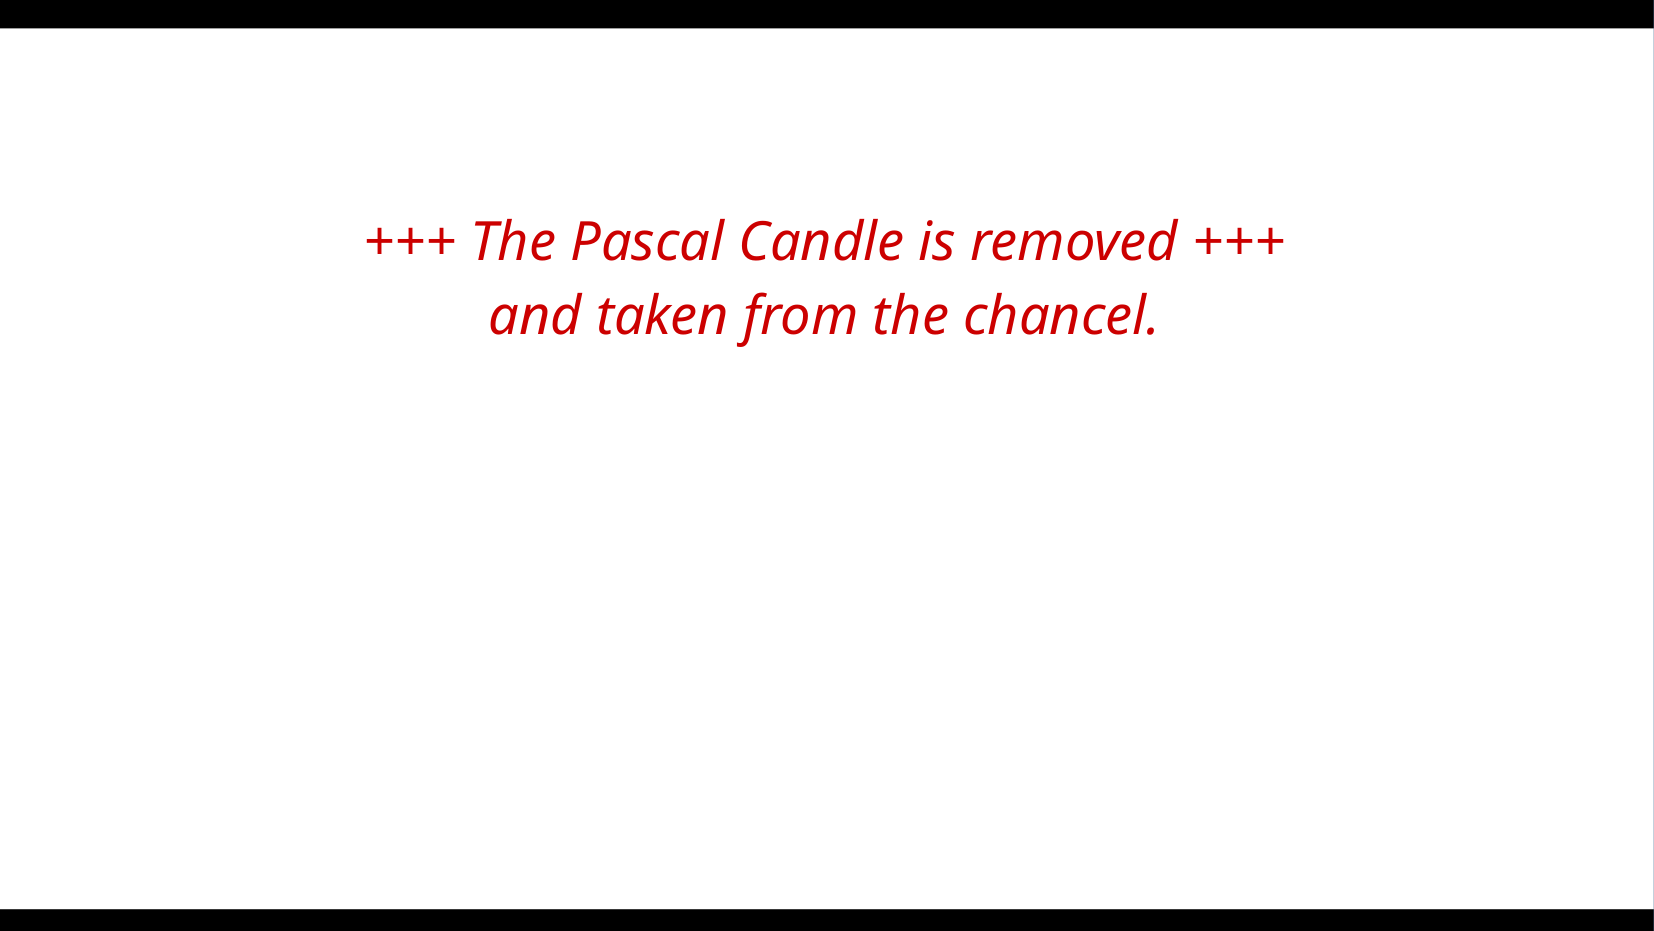

+++ The Pascal Candle is removed +++
and taken from the chancel.